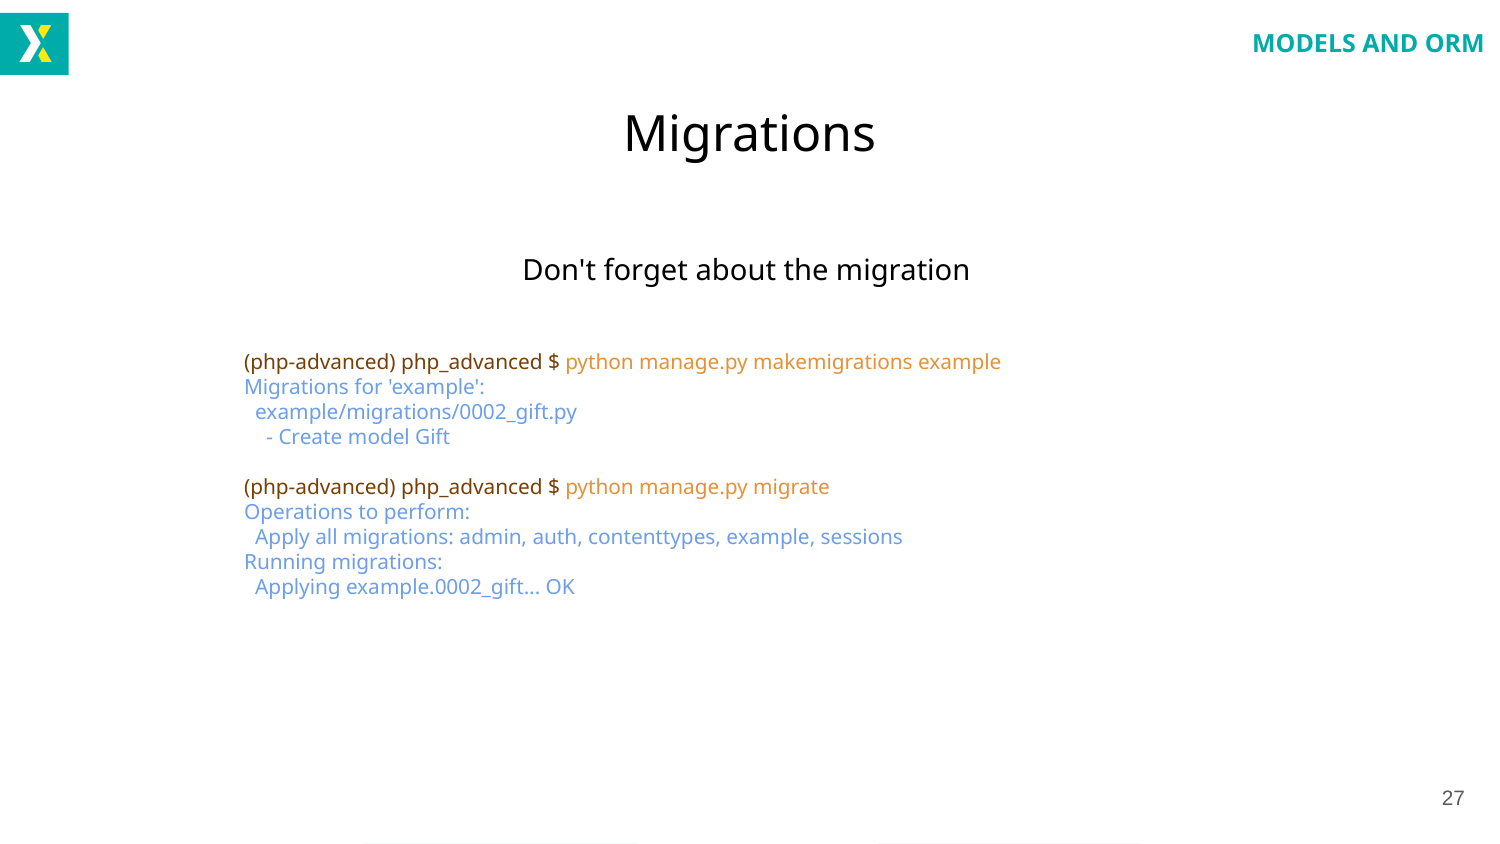

Migrations
Don't forget about the migration
(php-advanced) php_advanced $ python manage.py makemigrations example
Migrations for 'example':
 example/migrations/0002_gift.py
 - Create model Gift
(php-advanced) php_advanced $ python manage.py migrate
Operations to perform:
 Apply all migrations: admin, auth, contenttypes, example, sessions
Running migrations:
 Applying example.0002_gift... OK